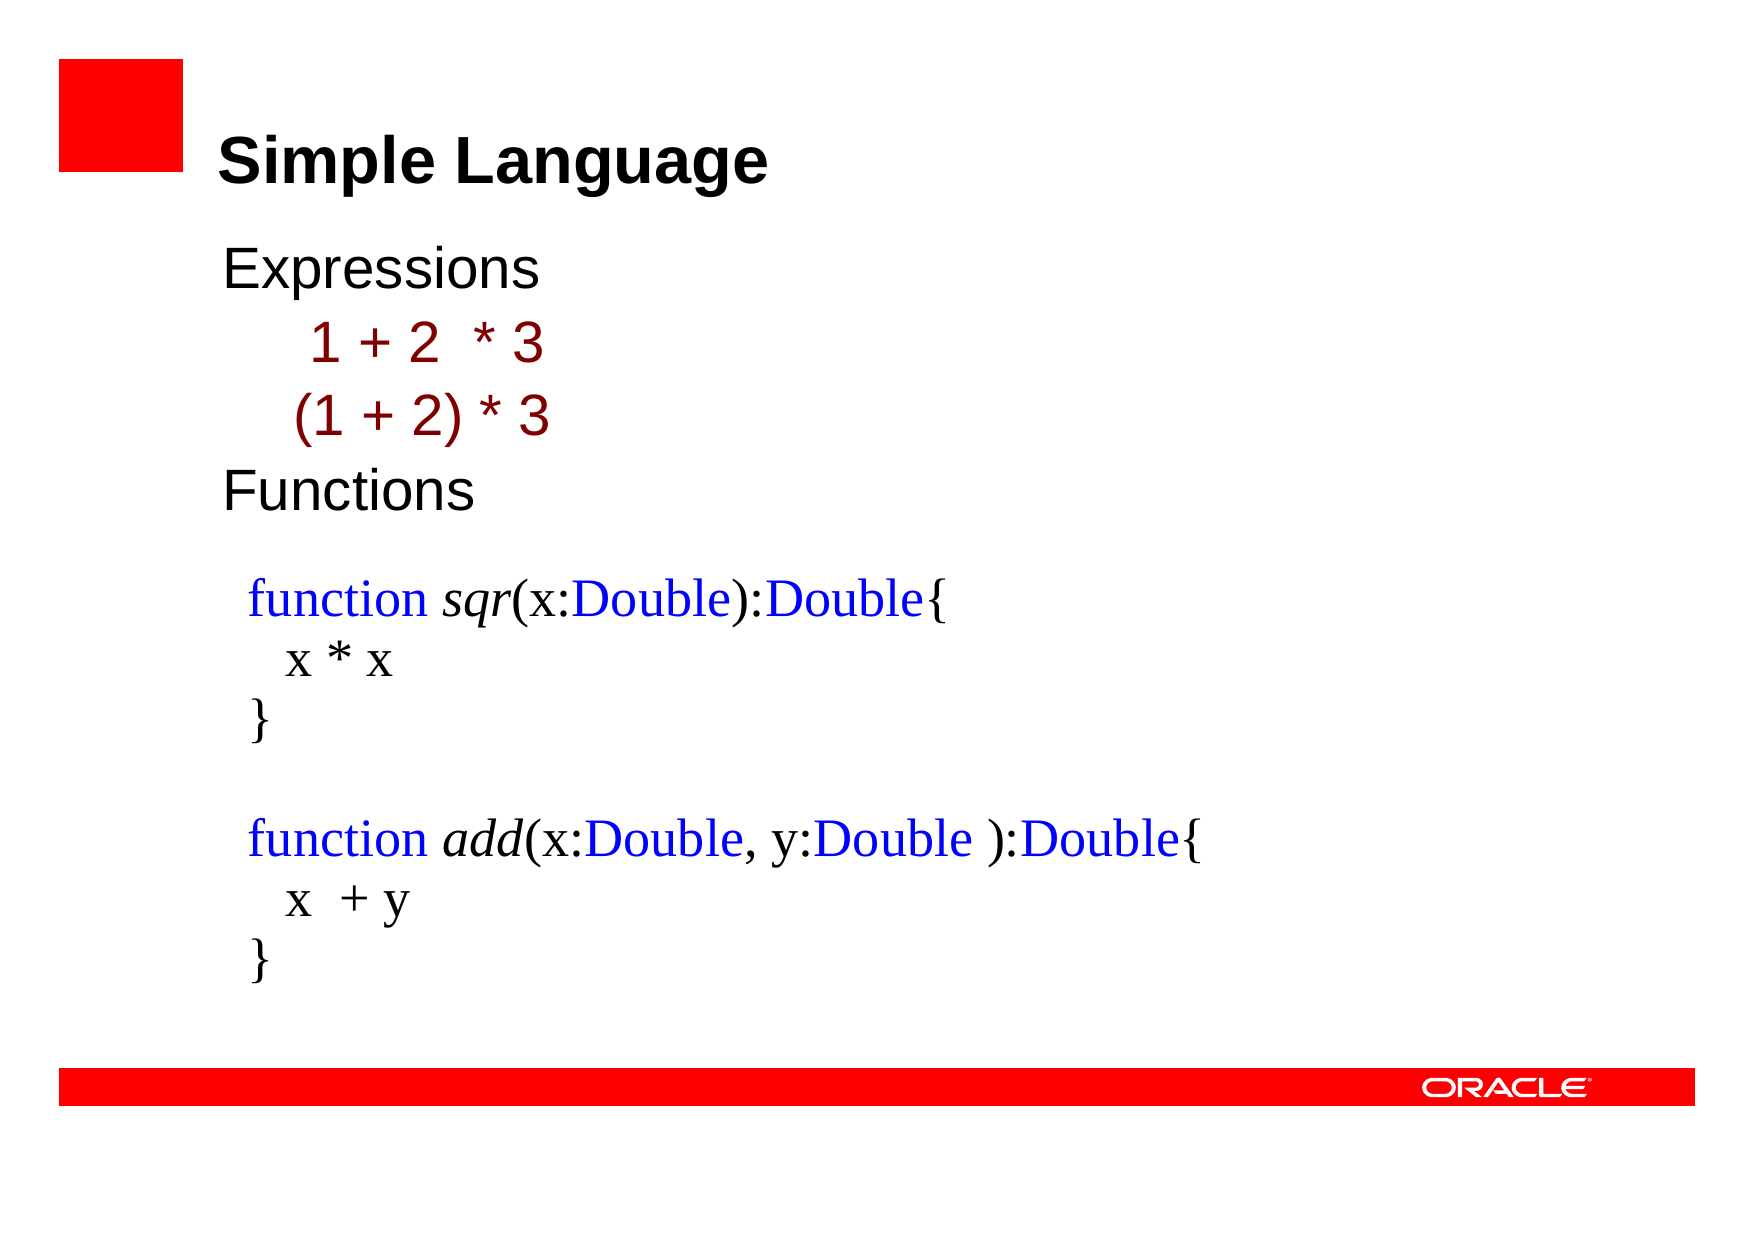

# Simple Language
Expressions
 1 + 2 * 3
(1 + 2) * 3
Functions
function sqr(x:Double):Double{
	x * x
}
function add(x:Double, y:Double ):Double{
	x + y
}